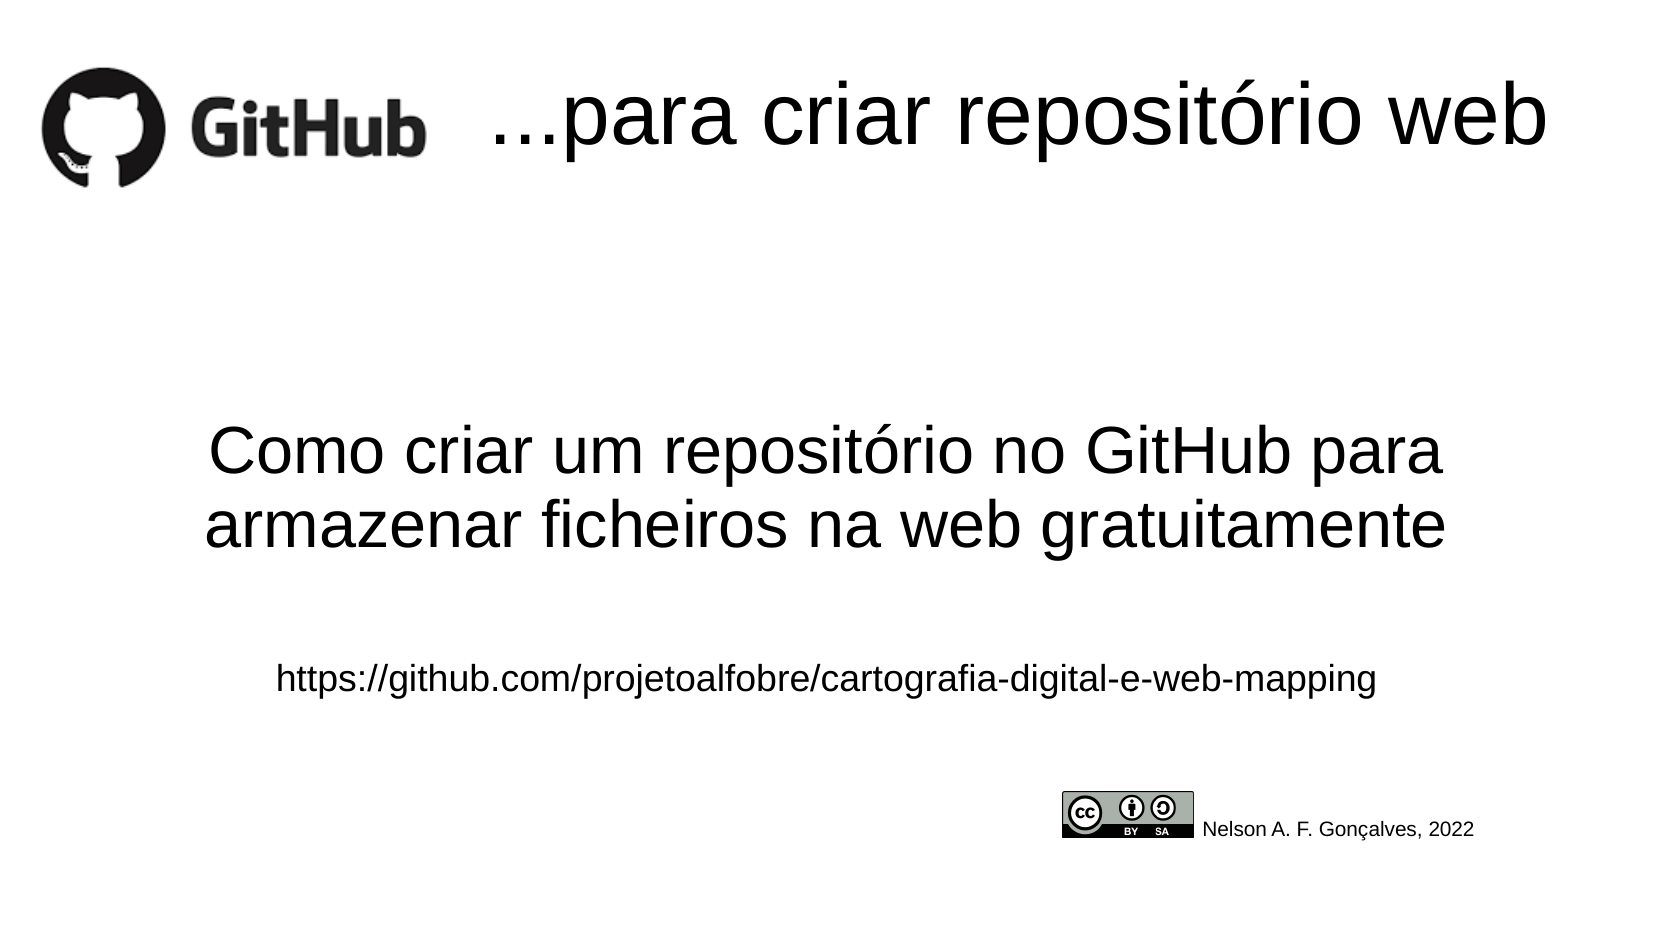

# ...para criar repositório web
Como criar um repositório no GitHub para armazenar ficheiros na web gratuitamente
https://github.com/projetoalfobre/cartografia-digital-e-web-mapping
Nelson A. F. Gonçalves, 2022